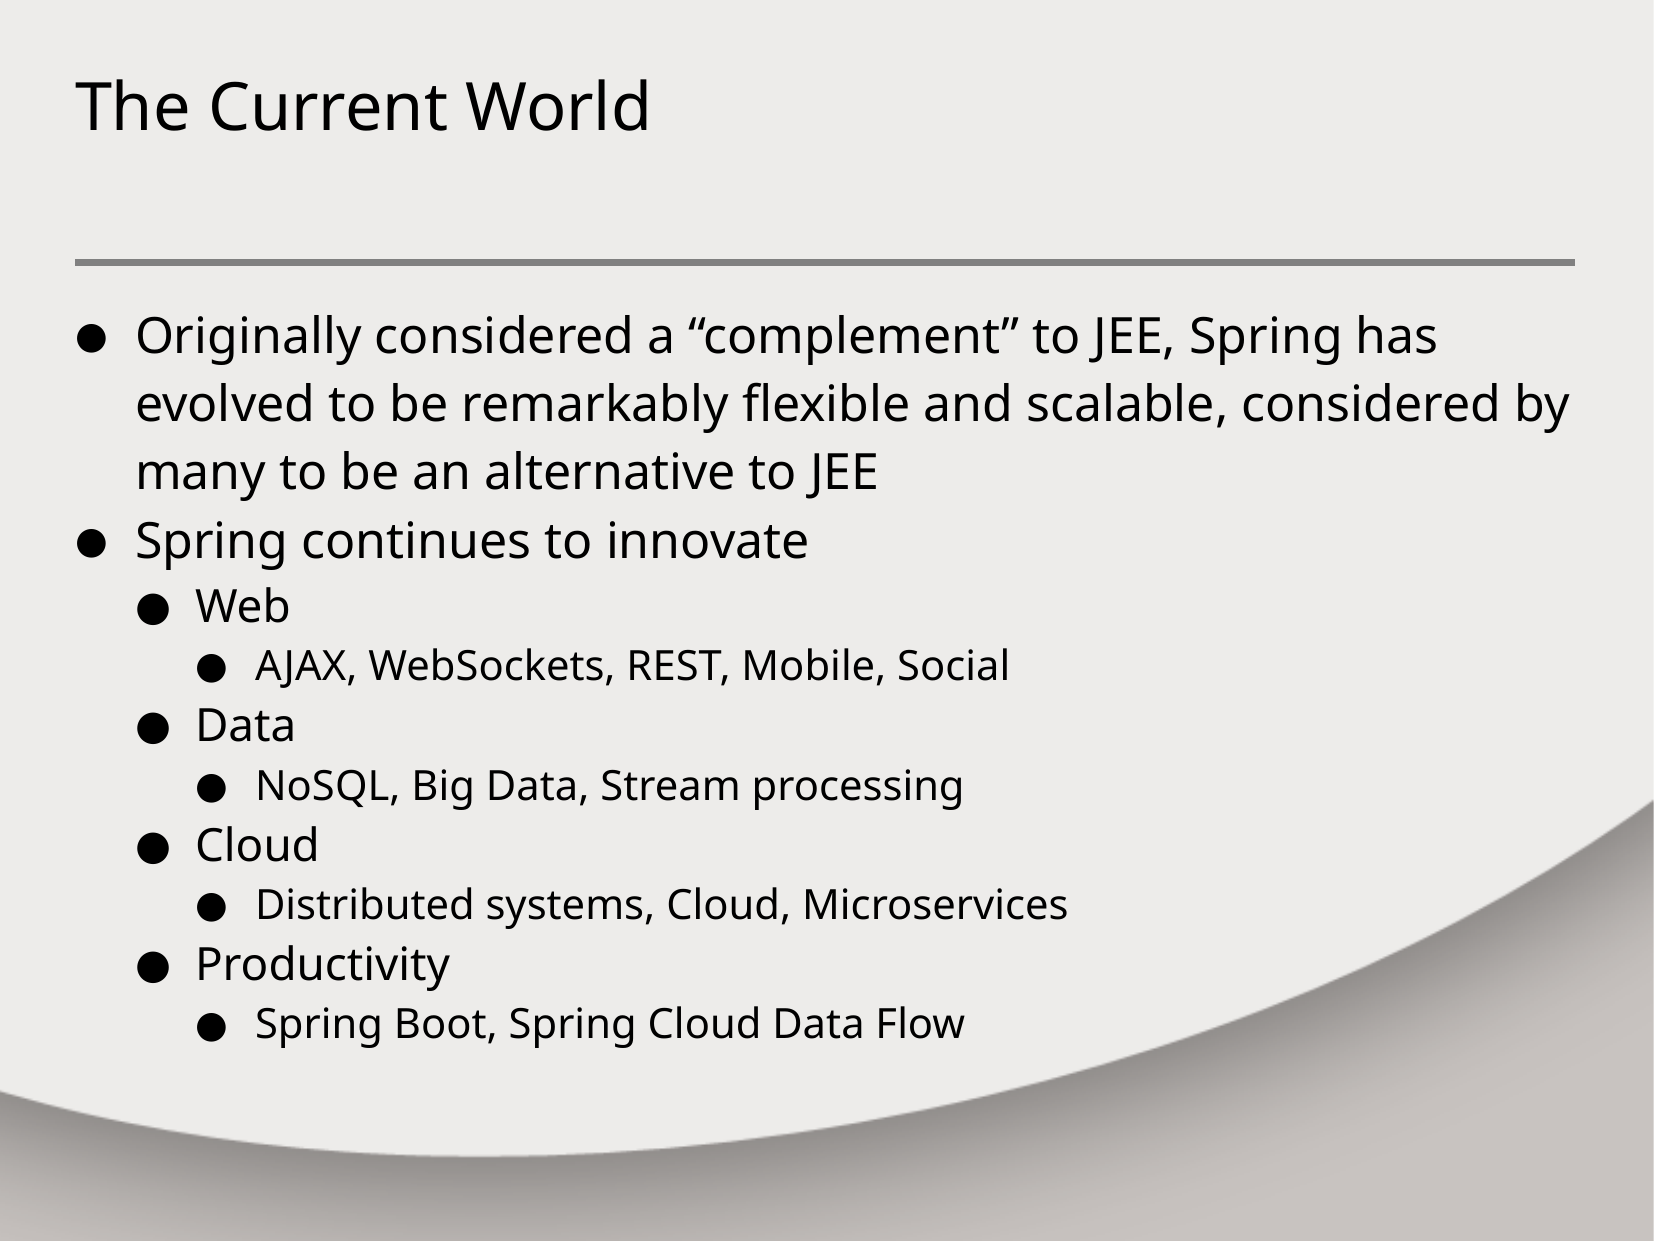

# The Current World
Originally considered a “complement” to JEE, Spring has evolved to be remarkably flexible and scalable, considered by many to be an alternative to JEE
Spring continues to innovate
Web
AJAX, WebSockets, REST, Mobile, Social
Data
NoSQL, Big Data, Stream processing
Cloud
Distributed systems, Cloud, Microservices
Productivity
Spring Boot, Spring Cloud Data Flow